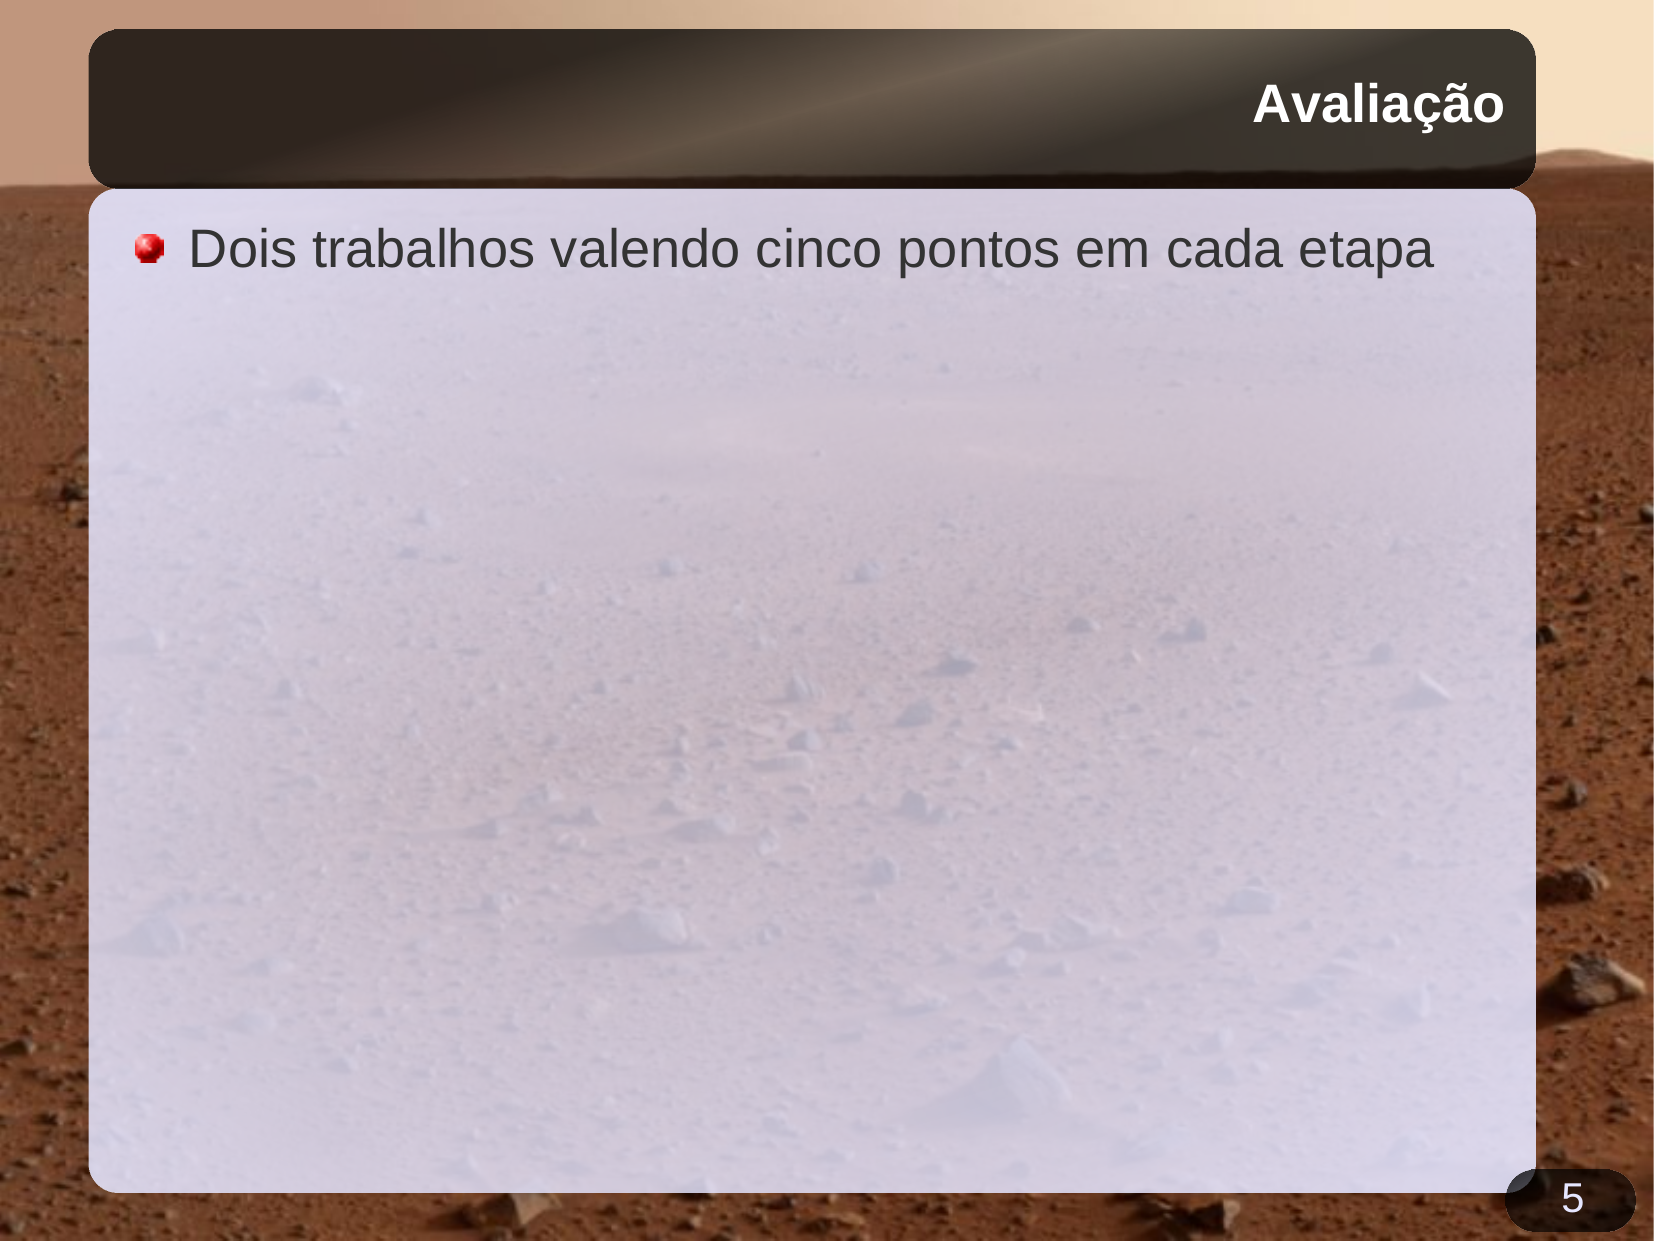

# Avaliação
Dois trabalhos valendo cinco pontos em cada etapa